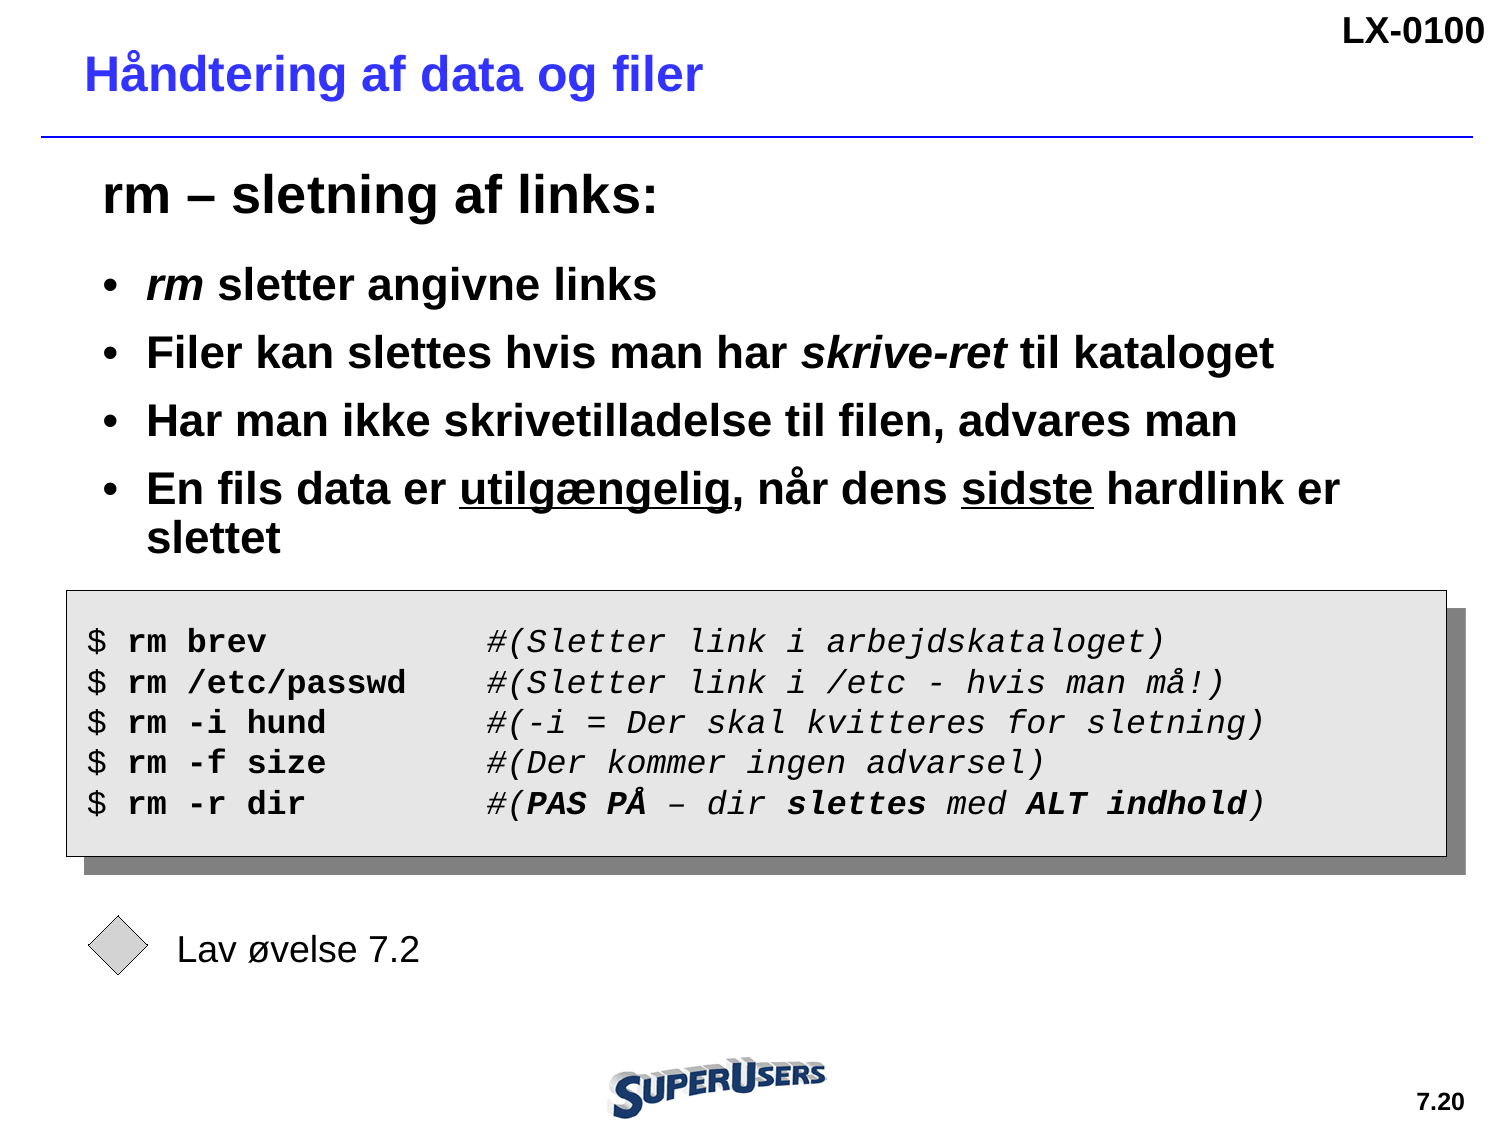

# Håndtering af data og filer
rm – sletning af links:
rm sletter angivne links
Filer kan slettes hvis man har skrive-ret til kataloget
Har man ikke skrivetilladelse til filen, advares man
En fils data er utilgængelig, når dens sidste hardlink er slettet
 $ rm brev #(Sletter link i arbejdskataloget)
 $ rm /etc/passwd #(Sletter link i /etc - hvis man må!)
 $ rm -i hund #(-i = Der skal kvitteres for sletning)
 $ rm -f size #(Der kommer ingen advarsel)
 $ rm -r dir #(PAS PÅ – dir slettes med ALT indhold)
Lav øvelse 7.2